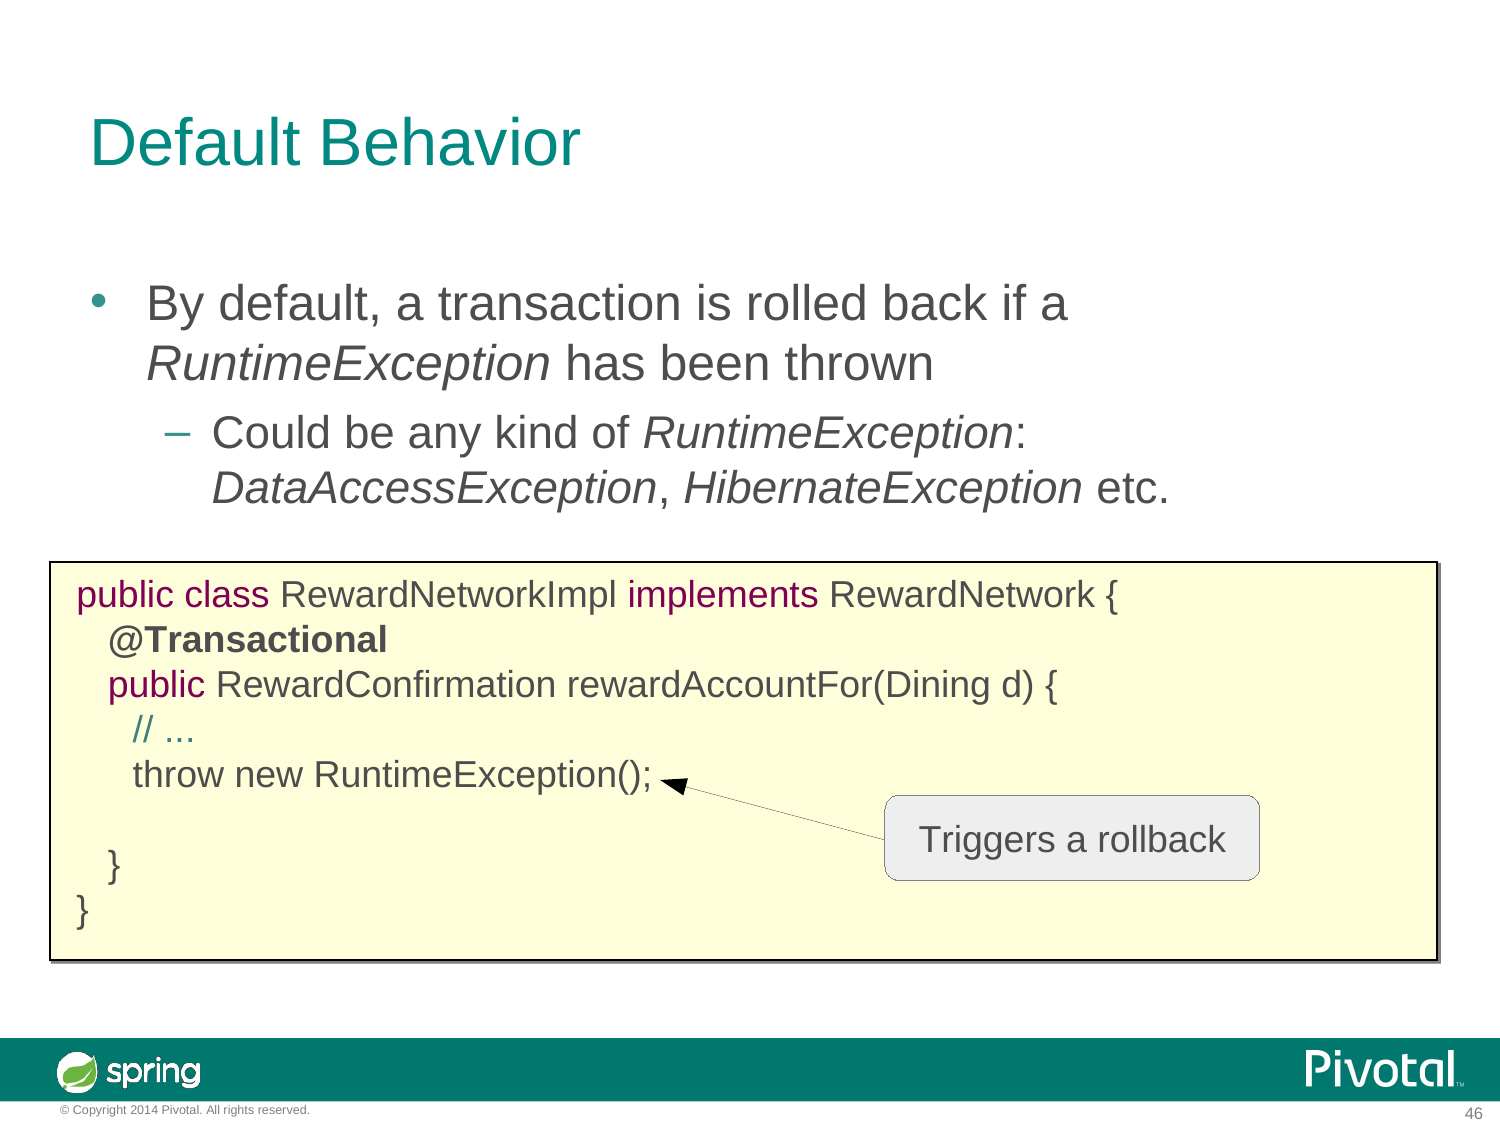

# Default Behavior
By default, a transaction is rolled back if a RuntimeException has been thrown
Could be any kind of RuntimeException: DataAccessException, HibernateException etc.
public class RewardNetworkImpl implements RewardNetwork {
 @Transactional
 public RewardConfirmation rewardAccountFor(Dining d) {
	// ...
	throw new RuntimeException();
 }
}
Triggers a rollback